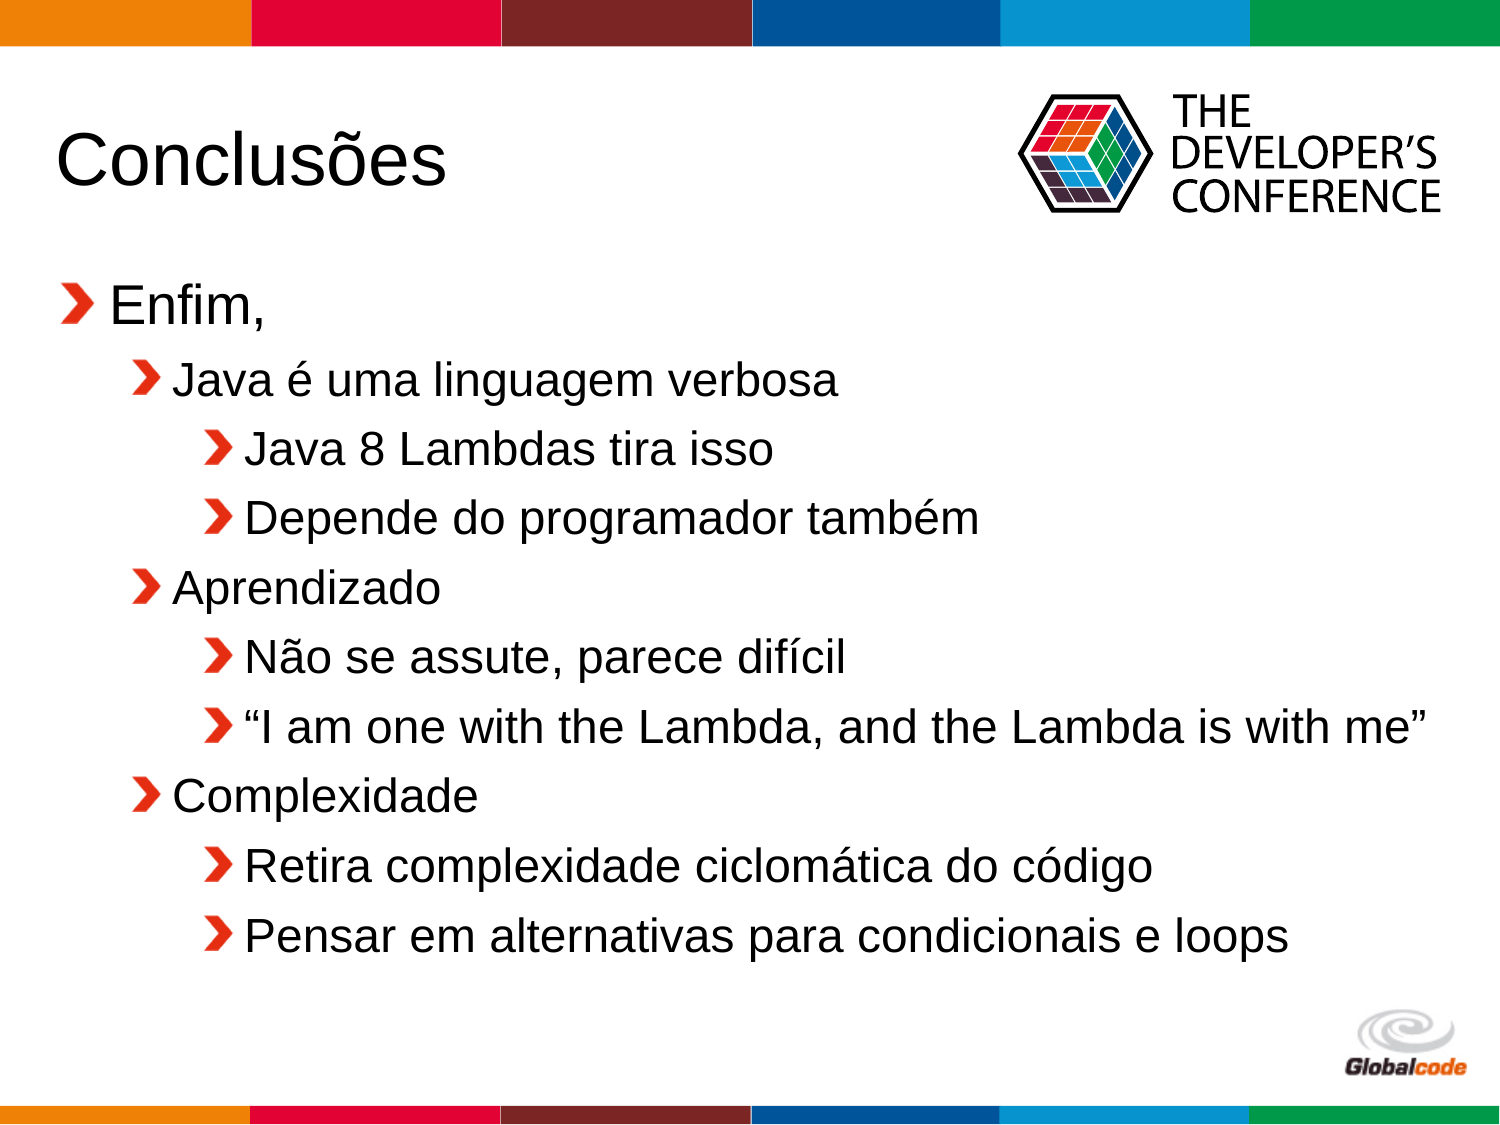

# Conclusões
Enfim,
Java é uma linguagem verbosa
Java 8 Lambdas tira isso
Depende do programador também
Aprendizado
Não se assute, parece difícil
“I am one with the Lambda, and the Lambda is with me”
Complexidade
Retira complexidade ciclomática do código
Pensar em alternativas para condicionais e loops